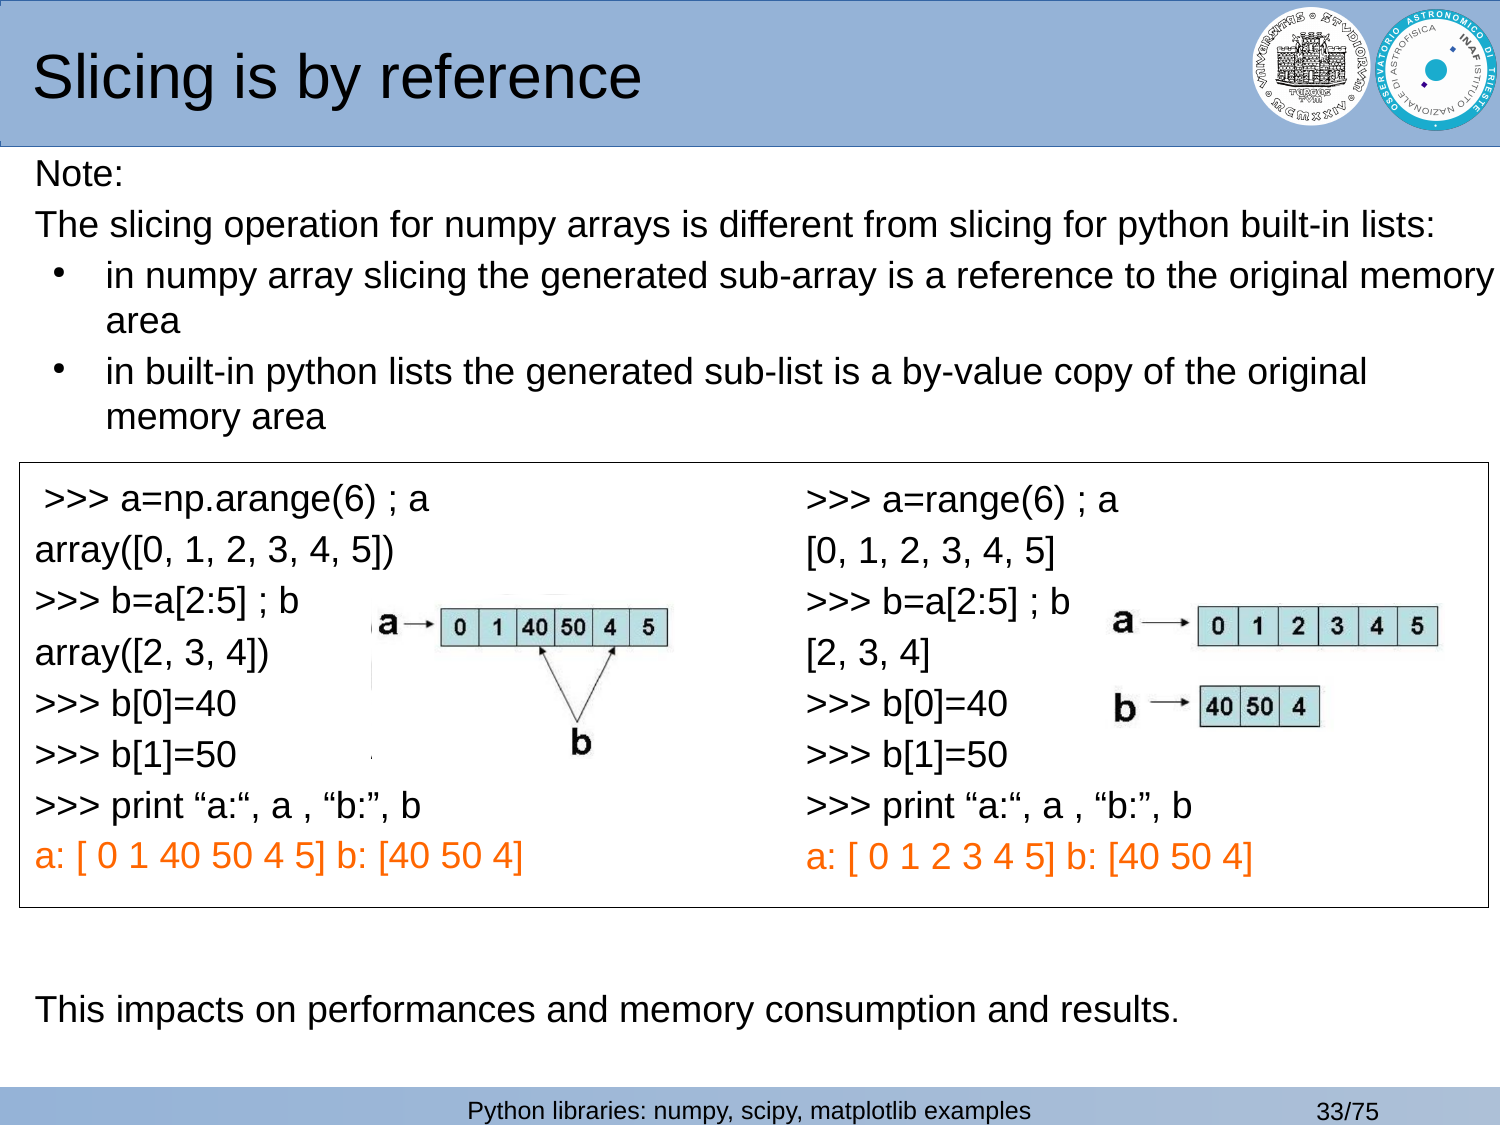

Slicing is by reference
# Note:
The slicing operation for numpy arrays is different from slicing for python built-in lists:
in numpy array slicing the generated sub-array is a reference to the original memory area
in built-in python lists the generated sub-list is a by-value copy of the original memory area
 >>> a=np.arange(6) ; a
array([0, 1, 2, 3, 4, 5])
>>> b=a[2:5] ; b
array([2, 3, 4])
>>> b[0]=40
>>> b[1]=50
>>> print “a:“, a , “b:”, b
a: [ 0 1 40 50 4 5] b: [40 50 4]
This impacts on performances and memory consumption and results.
>>> a=range(6) ; a
[0, 1, 2, 3, 4, 5]
>>> b=a[2:5] ; b
[2, 3, 4]
>>> b[0]=40
>>> b[1]=50
>>> print “a:“, a , “b:”, b
a: [ 0 1 2 3 4 5] b: [40 50 4]